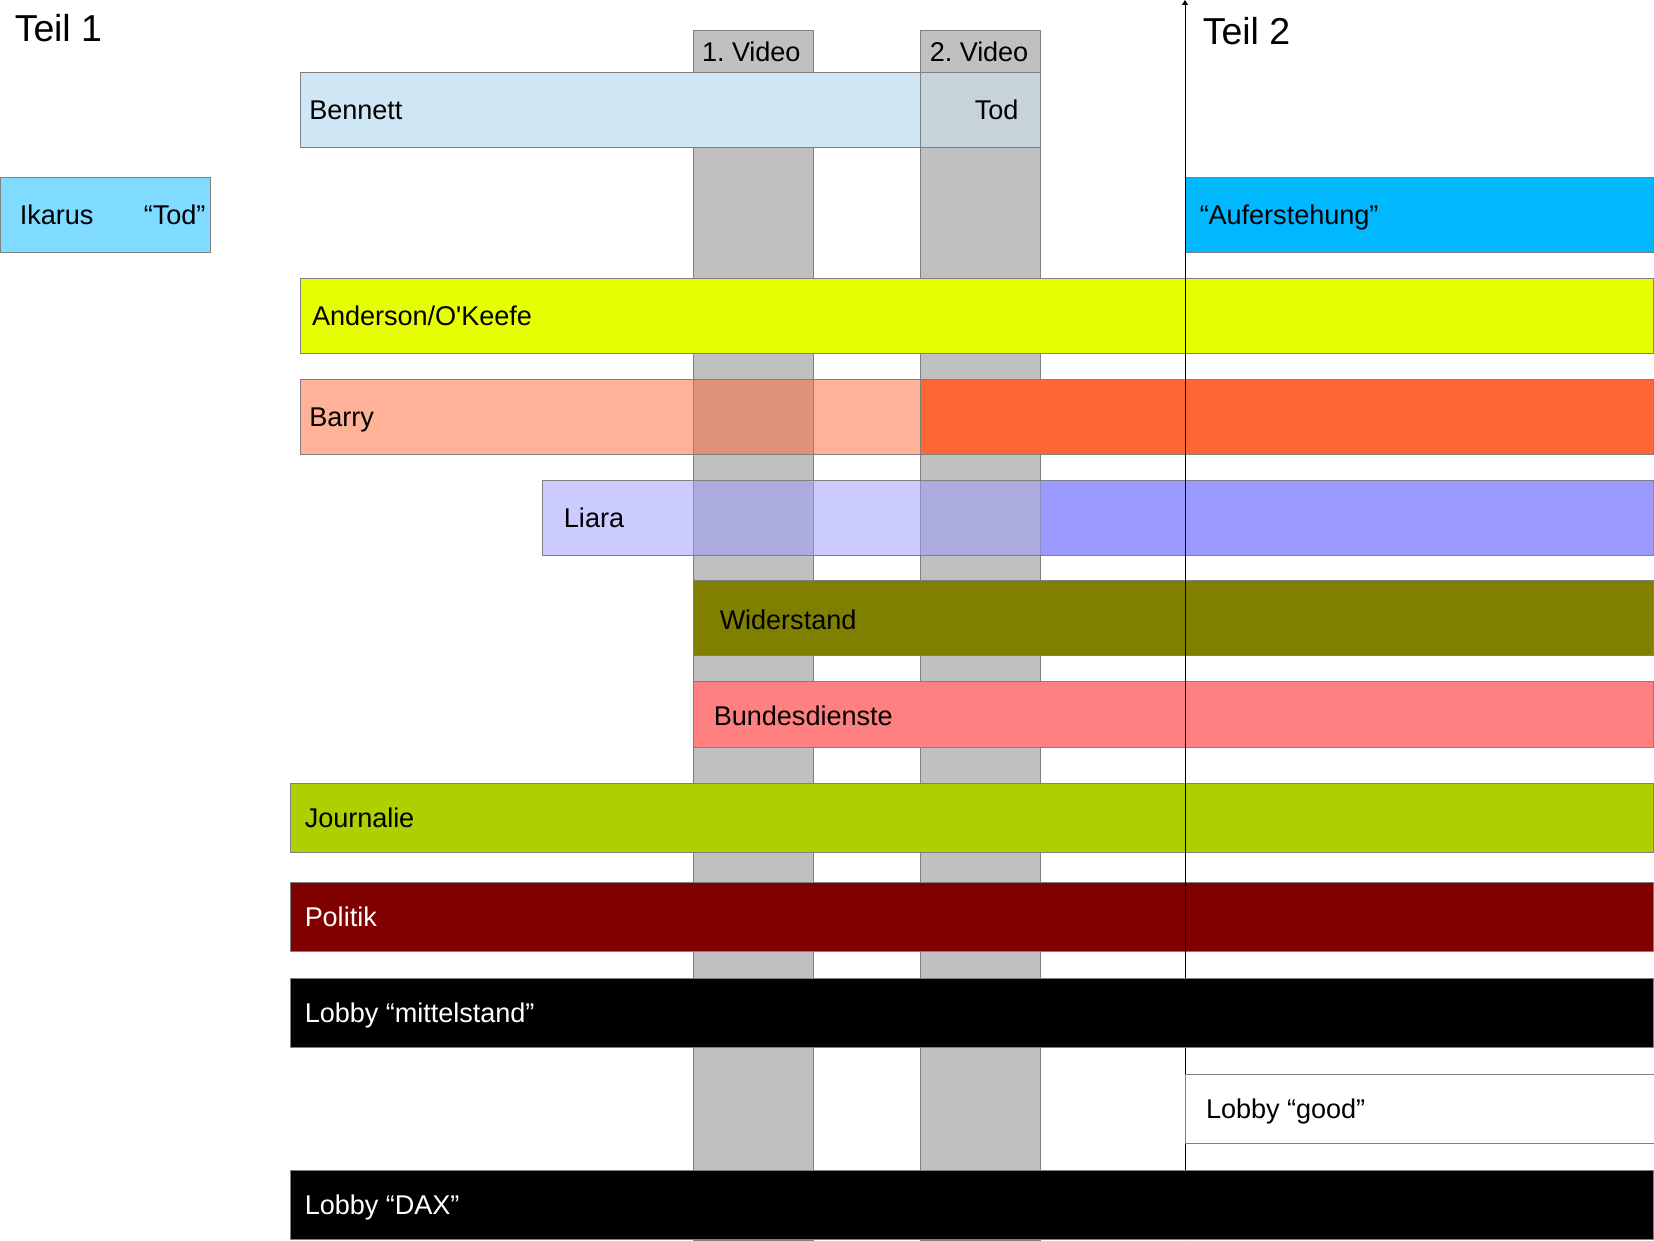

Teil 1
Teil 2
1. Video
2. Video
Bennett
Tod
Ikarus
“Tod”
“Auferstehung”
Anderson/O'Keefe
Barry
Liara
Widerstand
Bundesdienste
Journalie
Politik
Lobby “mittelstand”
Lobby “good”
Lobby “DAX”